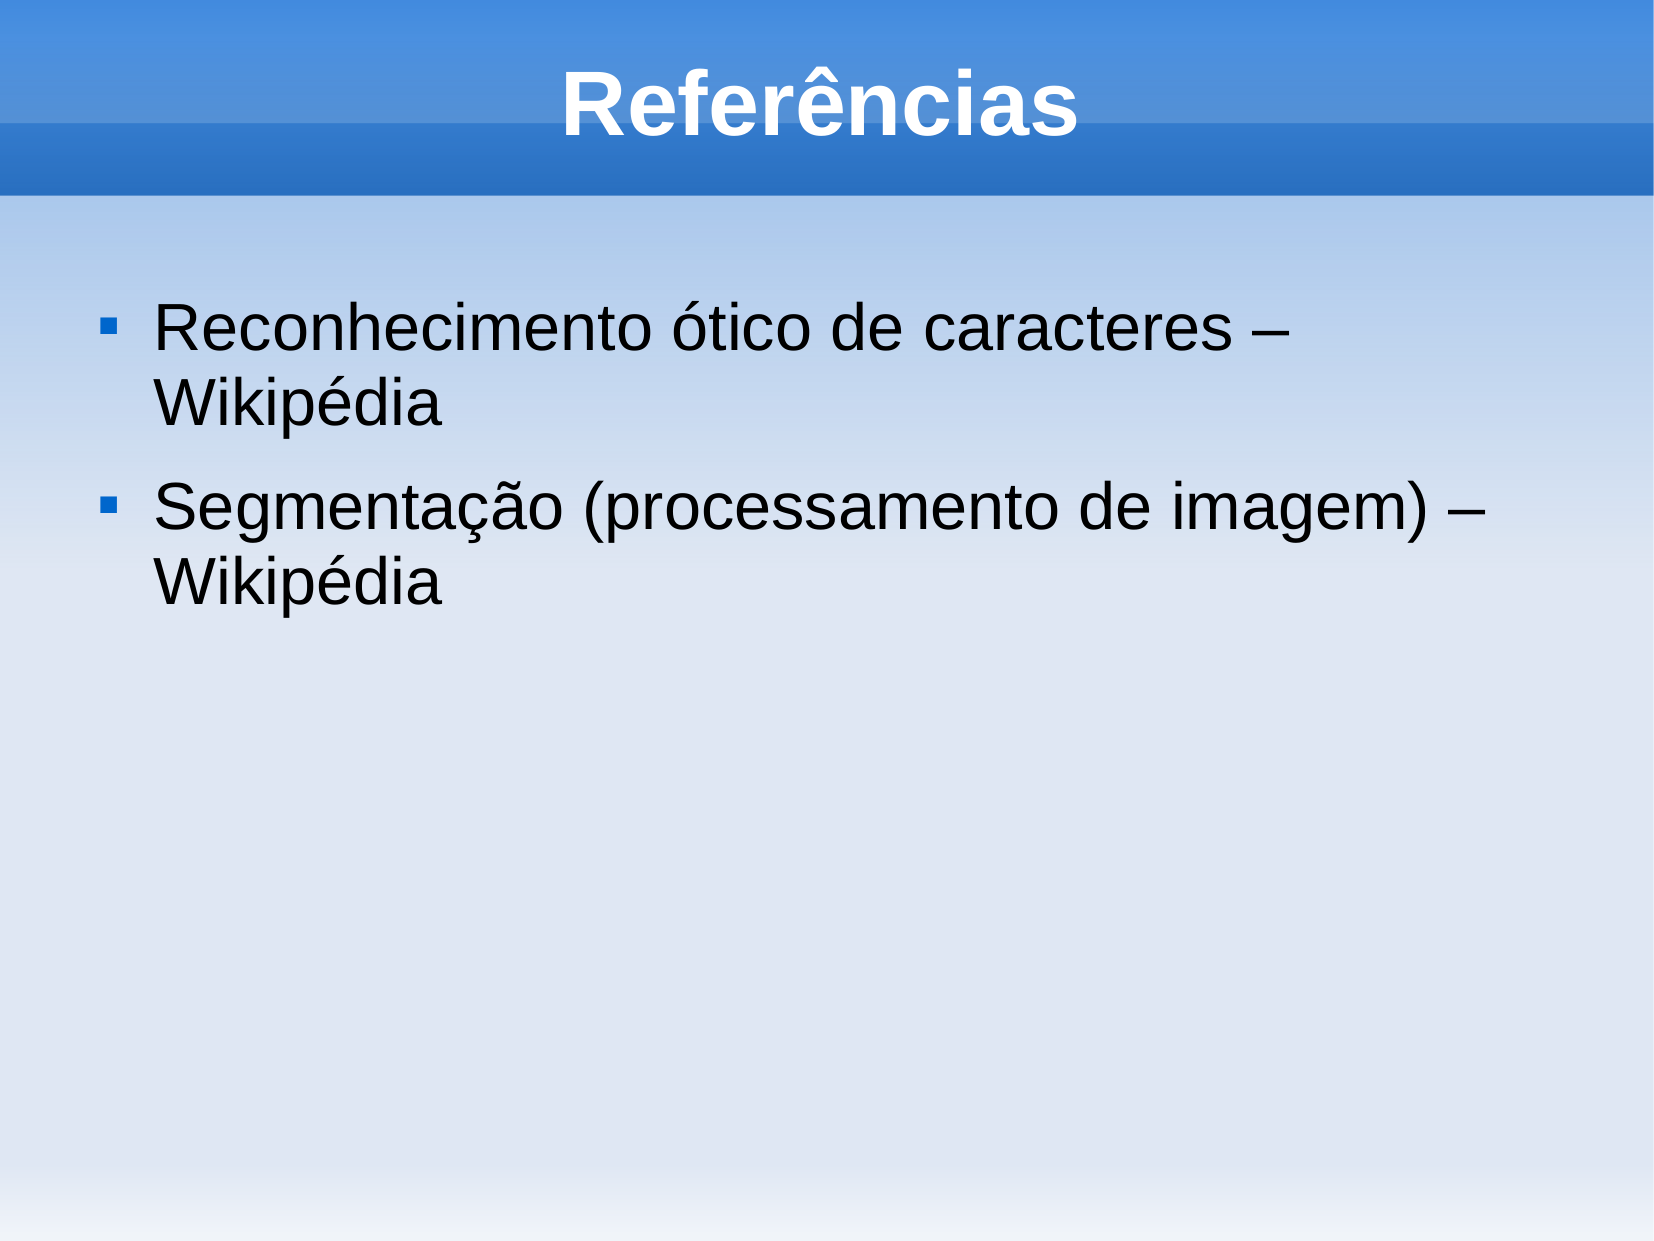

# Referências
Reconhecimento ótico de caracteres – Wikipédia
Segmentação (processamento de imagem) – Wikipédia